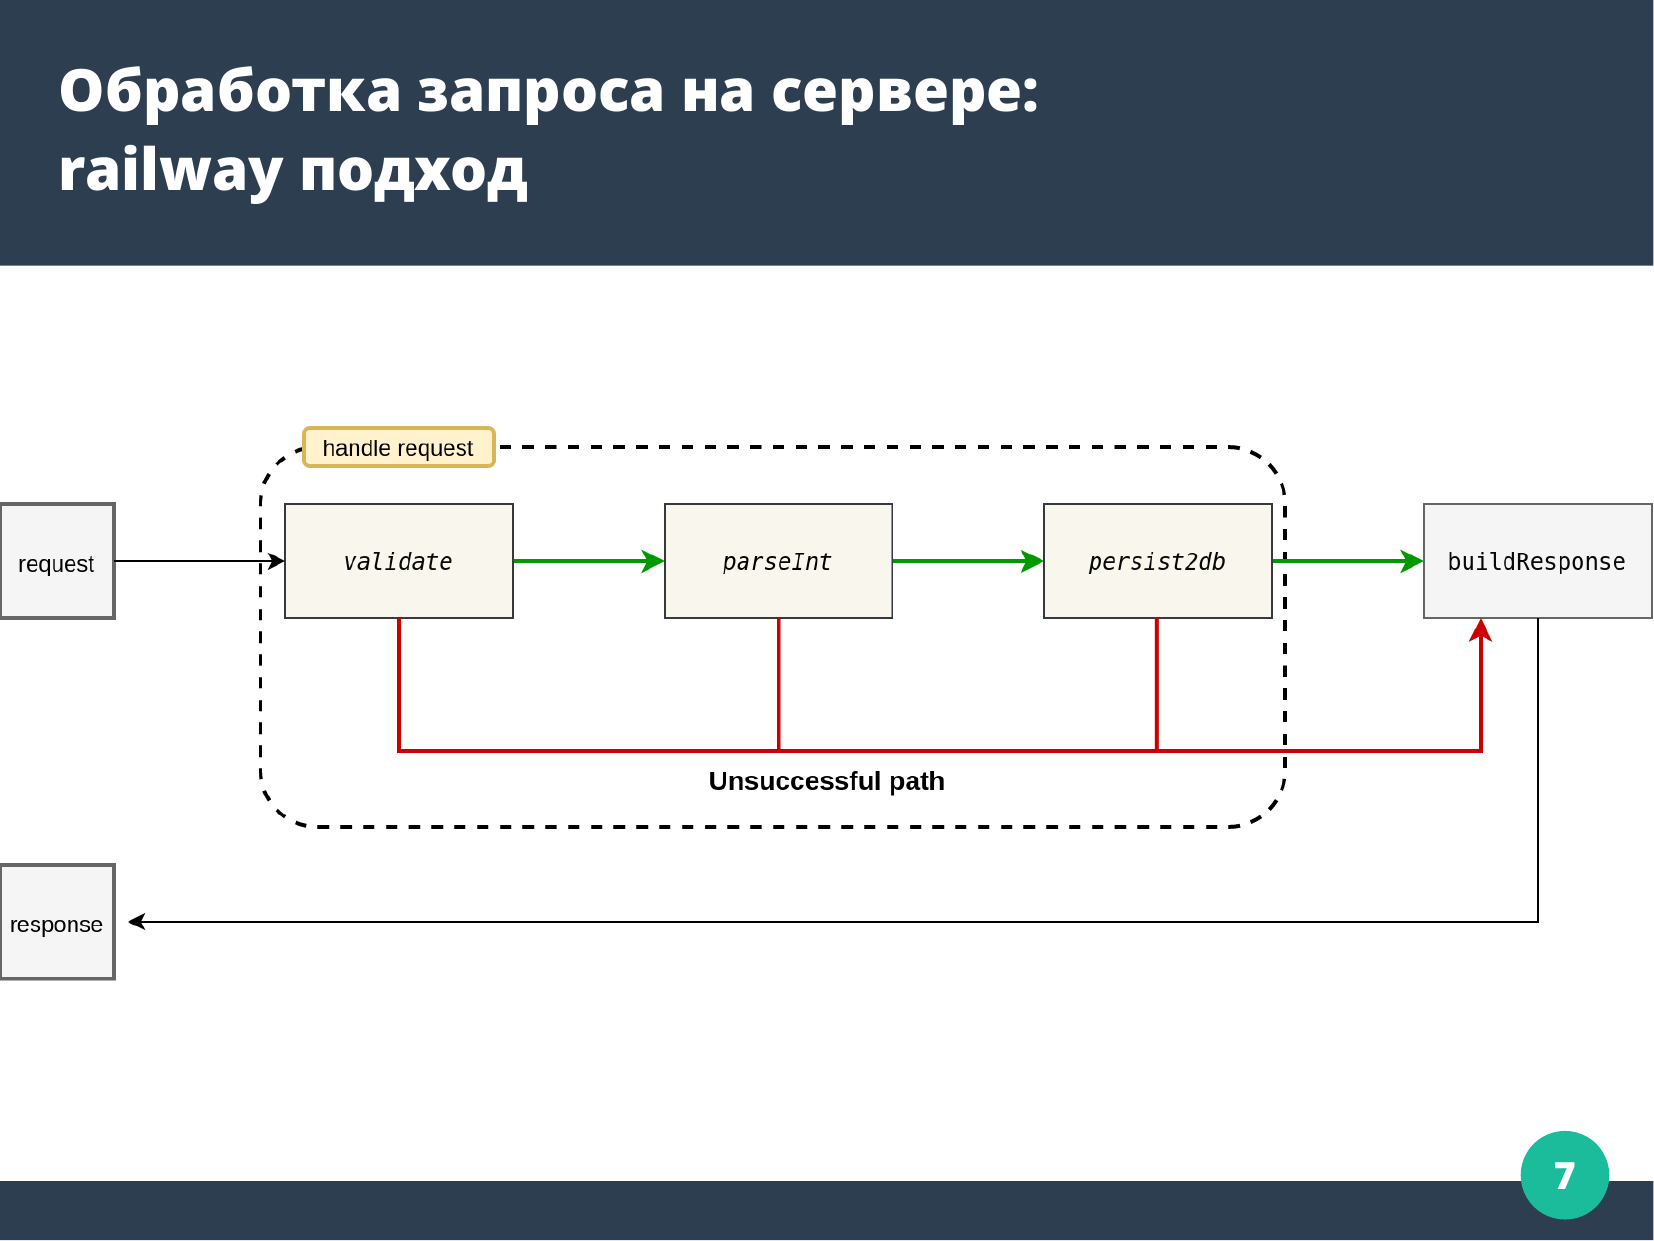

# Обработка запроса на сервере: railway подход
7